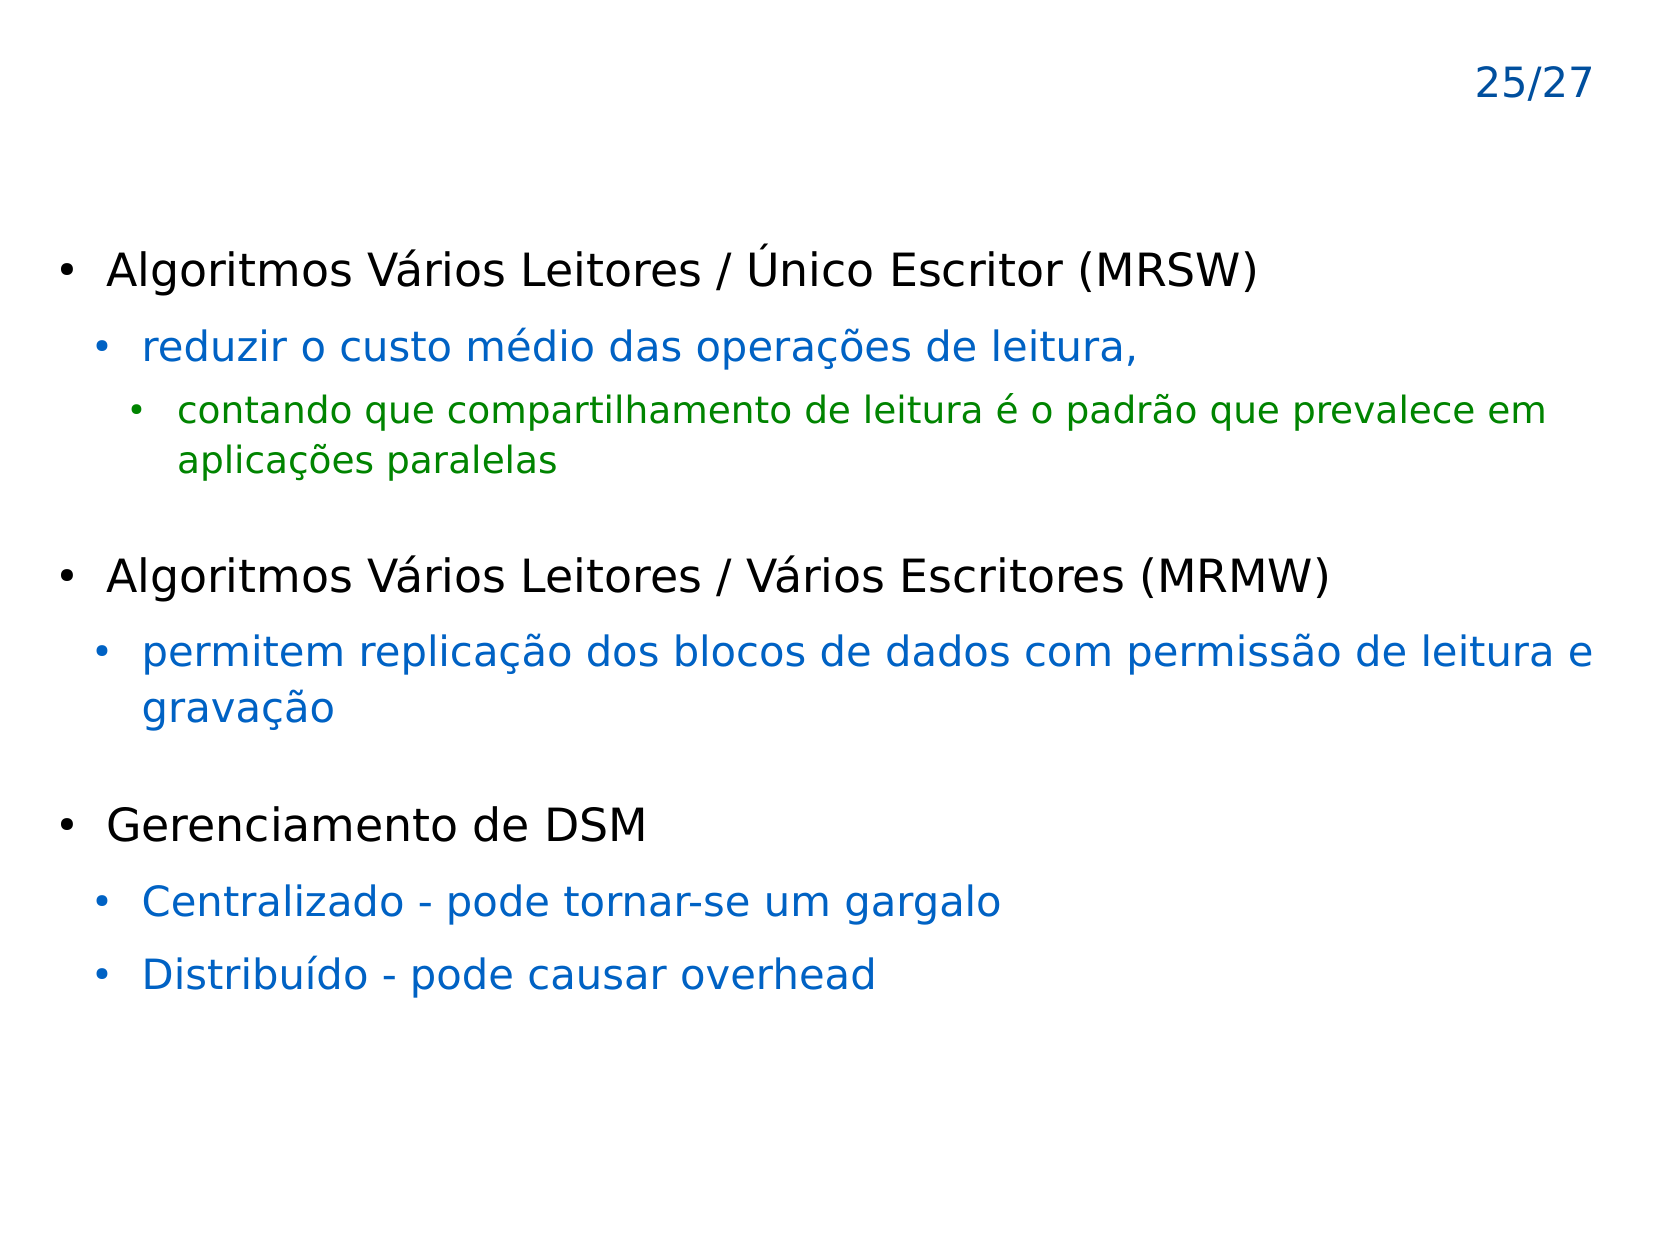

#
25
Algoritmos Vários Leitores / Único Escritor (MRSW)
reduzir o custo médio das operações de leitura,
contando que compartilhamento de leitura é o padrão que prevalece em aplicações paralelas
Algoritmos Vários Leitores / Vários Escritores (MRMW)
permitem replicação dos blocos de dados com permissão de leitura e gravação
Gerenciamento de DSM
Centralizado - pode tornar-se um gargalo
Distribuído - pode causar overhead